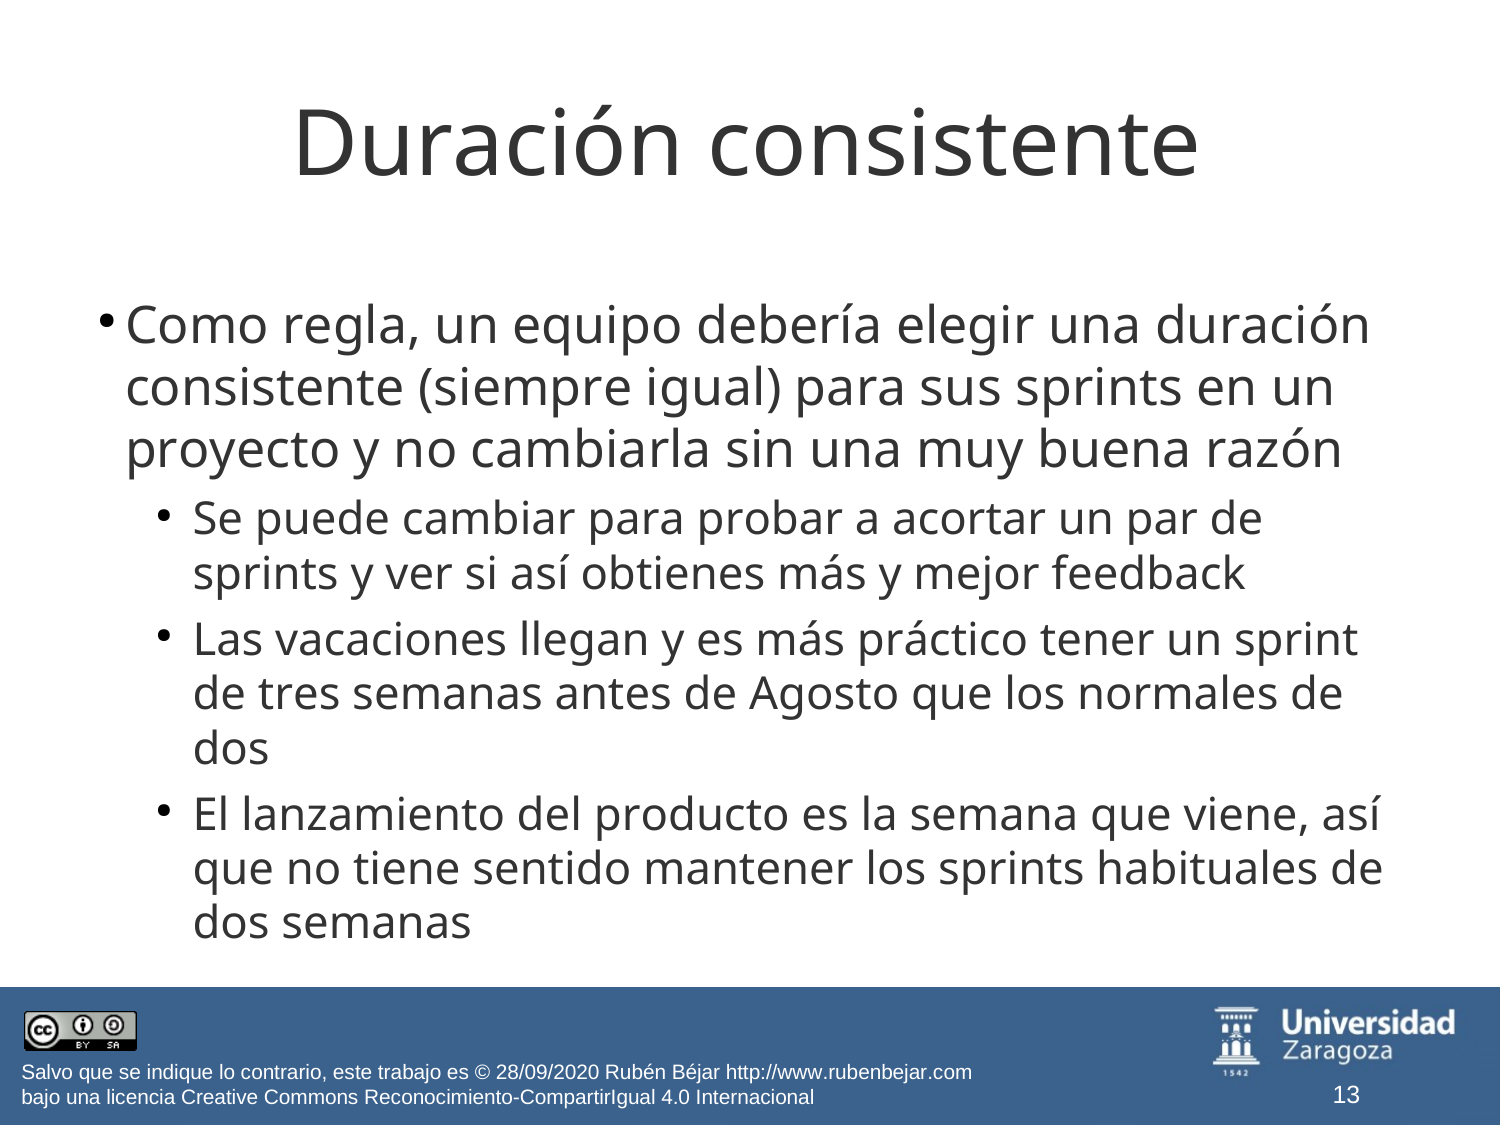

# Duración consistente
Como regla, un equipo debería elegir una duración consistente (siempre igual) para sus sprints en un proyecto y no cambiarla sin una muy buena razón
Se puede cambiar para probar a acortar un par de sprints y ver si así obtienes más y mejor feedback
Las vacaciones llegan y es más práctico tener un sprint de tres semanas antes de Agosto que los normales de dos
El lanzamiento del producto es la semana que viene, así que no tiene sentido mantener los sprints habituales de dos semanas